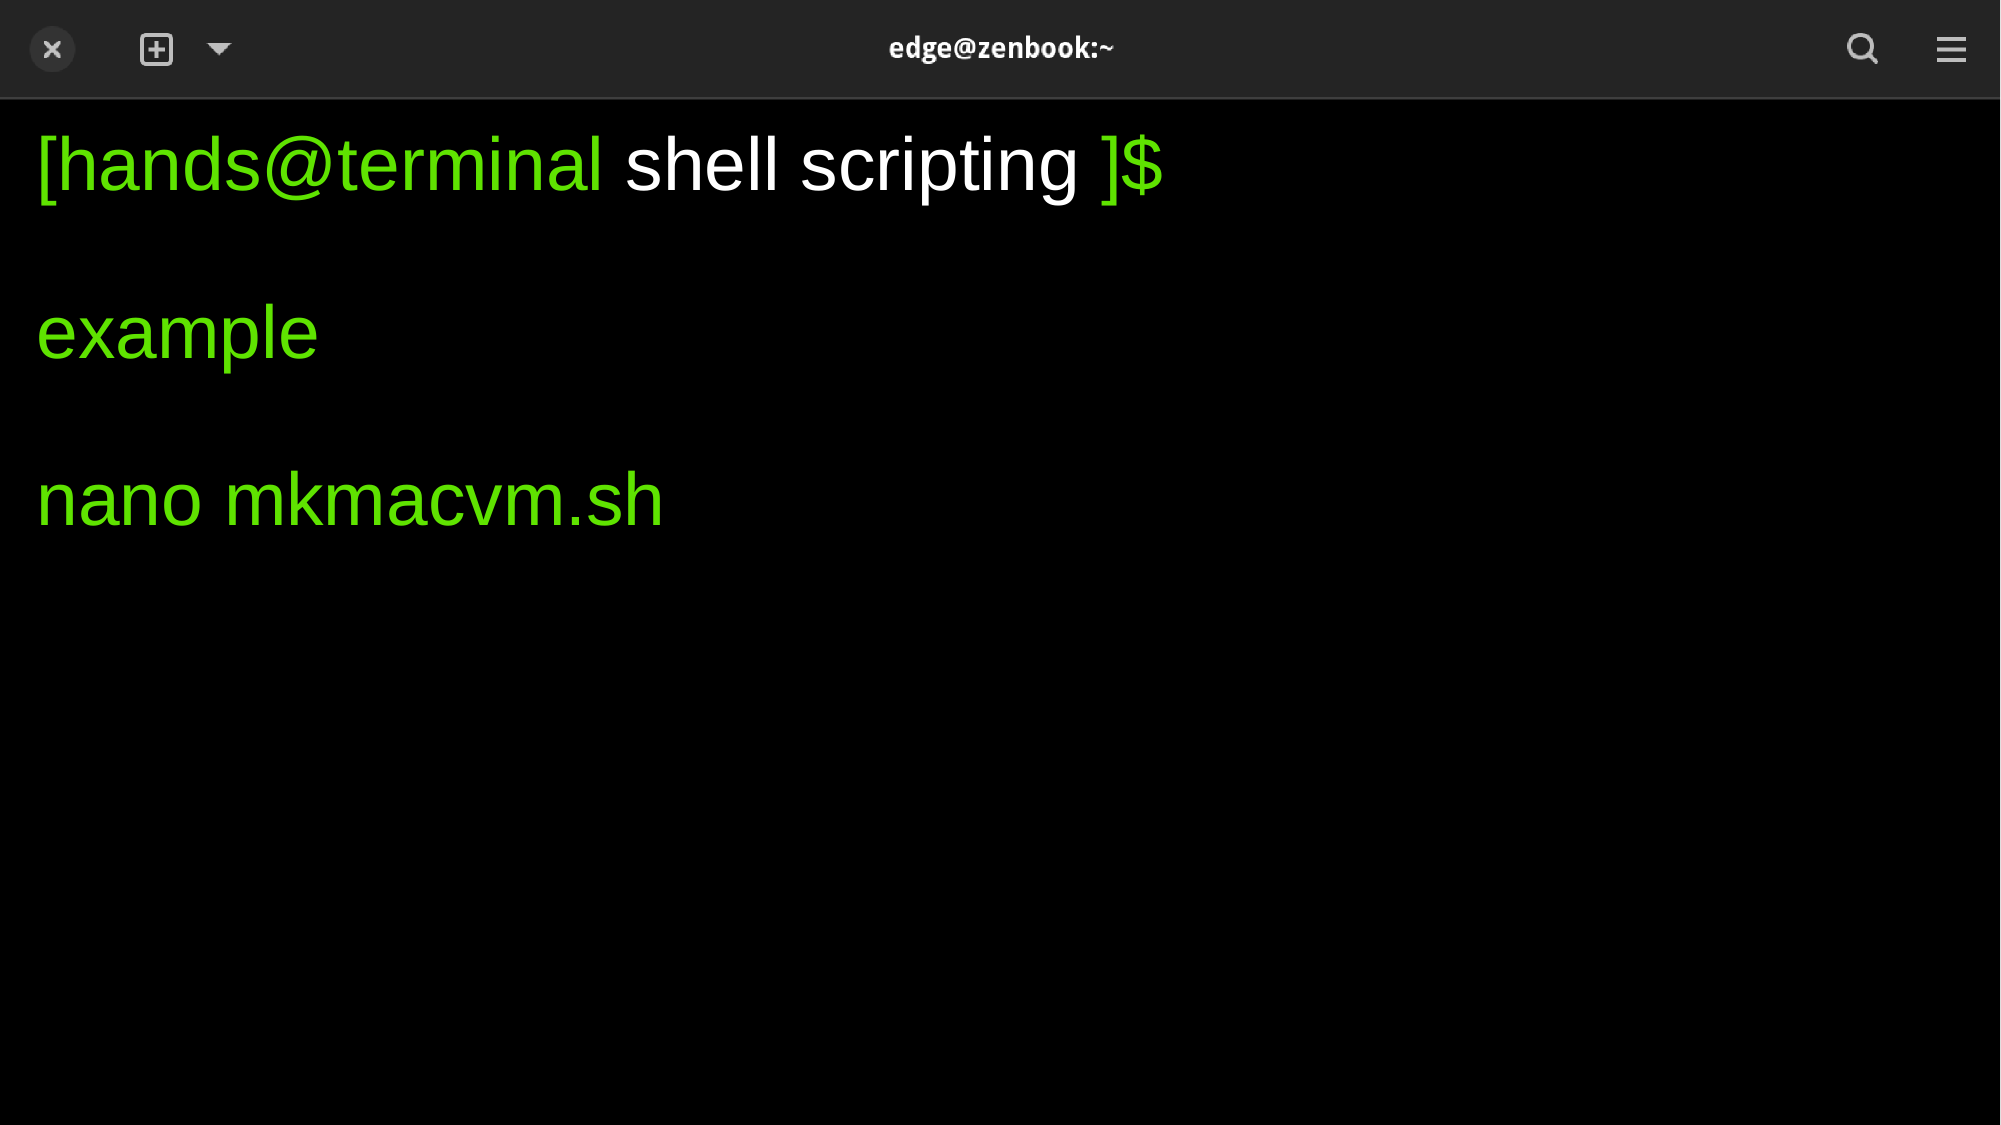

# [hands@terminal shell scripting ]$
example
nano mkmacvm.sh